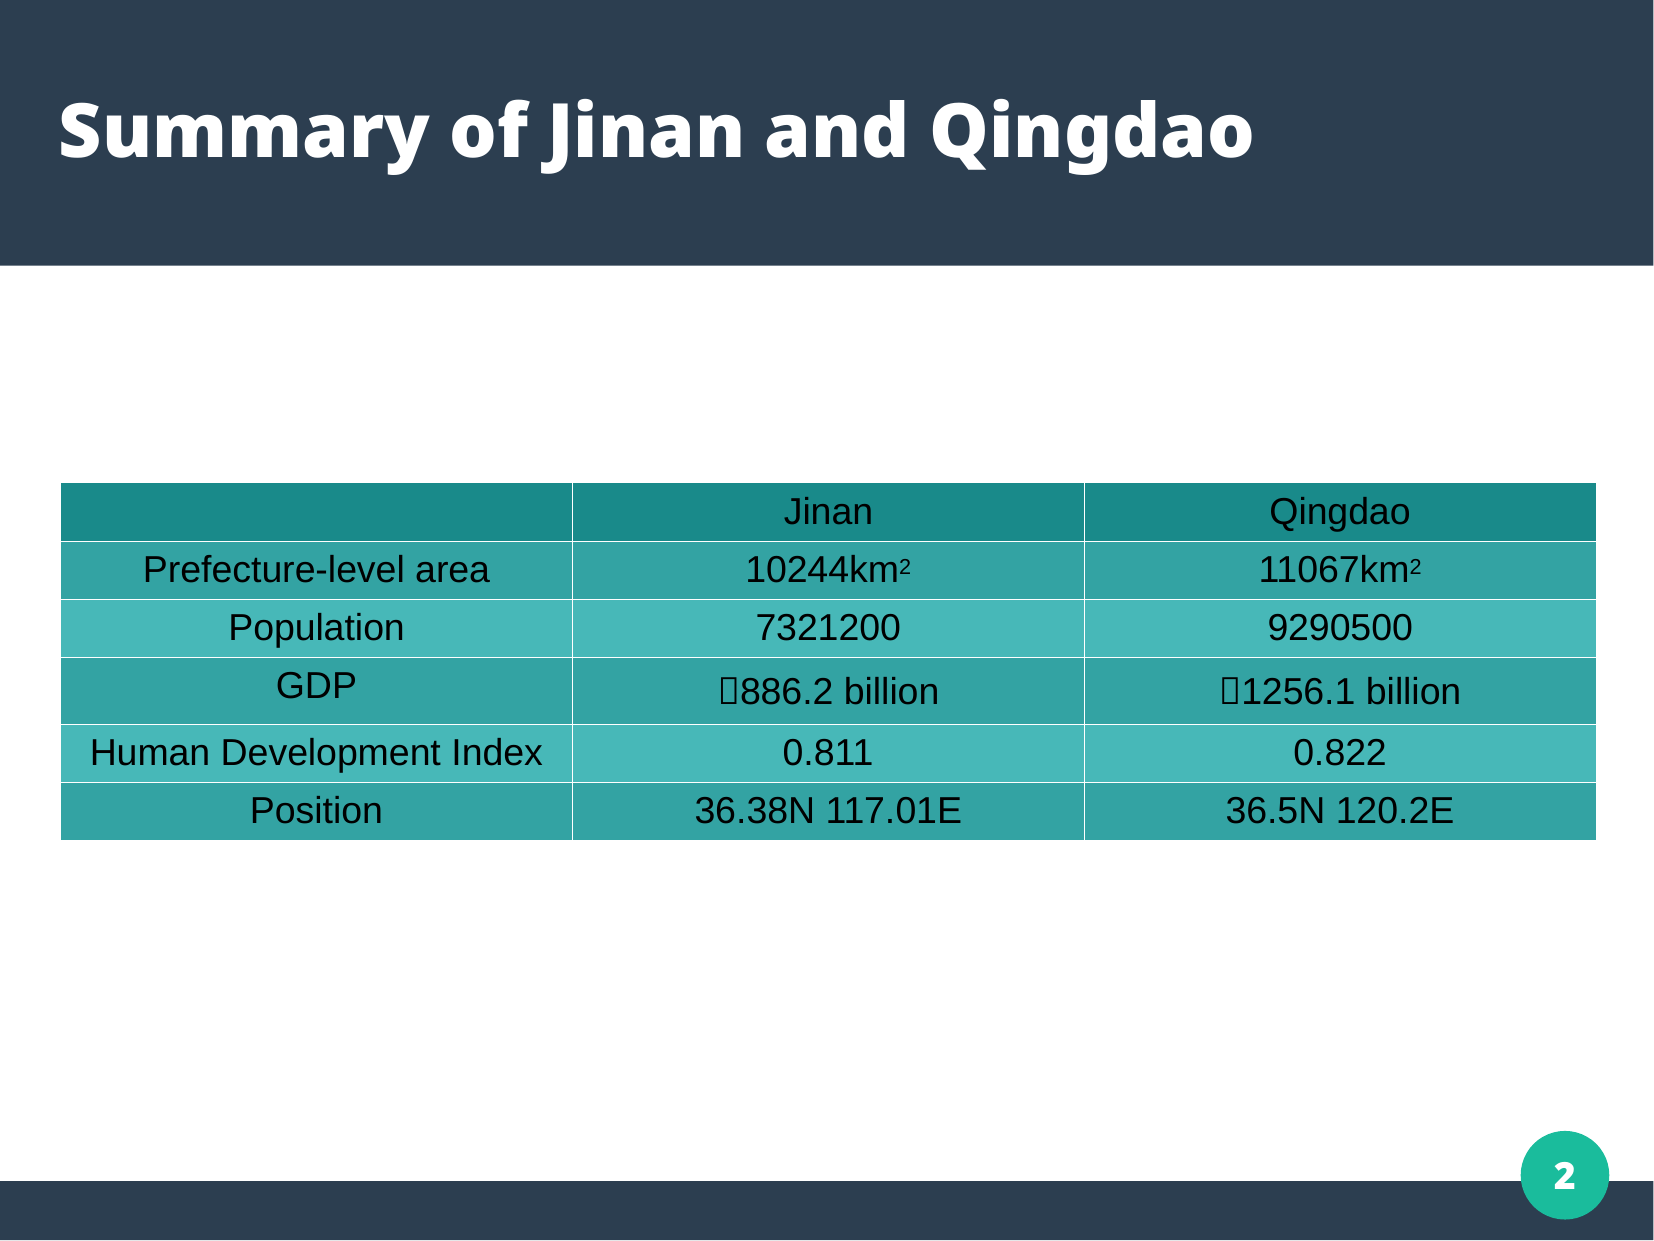

# Summary of Jinan and Qingdao
| | Jinan | Qingdao |
| --- | --- | --- |
| Prefecture-level area | 10244km2 | 11067km2 |
| Population | 7321200 | 9290500 |
| GDP | ￥886.2 billion | ￥1256.1 billion |
| Human Development Index | 0.811 | 0.822 |
| Position | 36.38N 117.01E | 36.5N 120.2E |
2